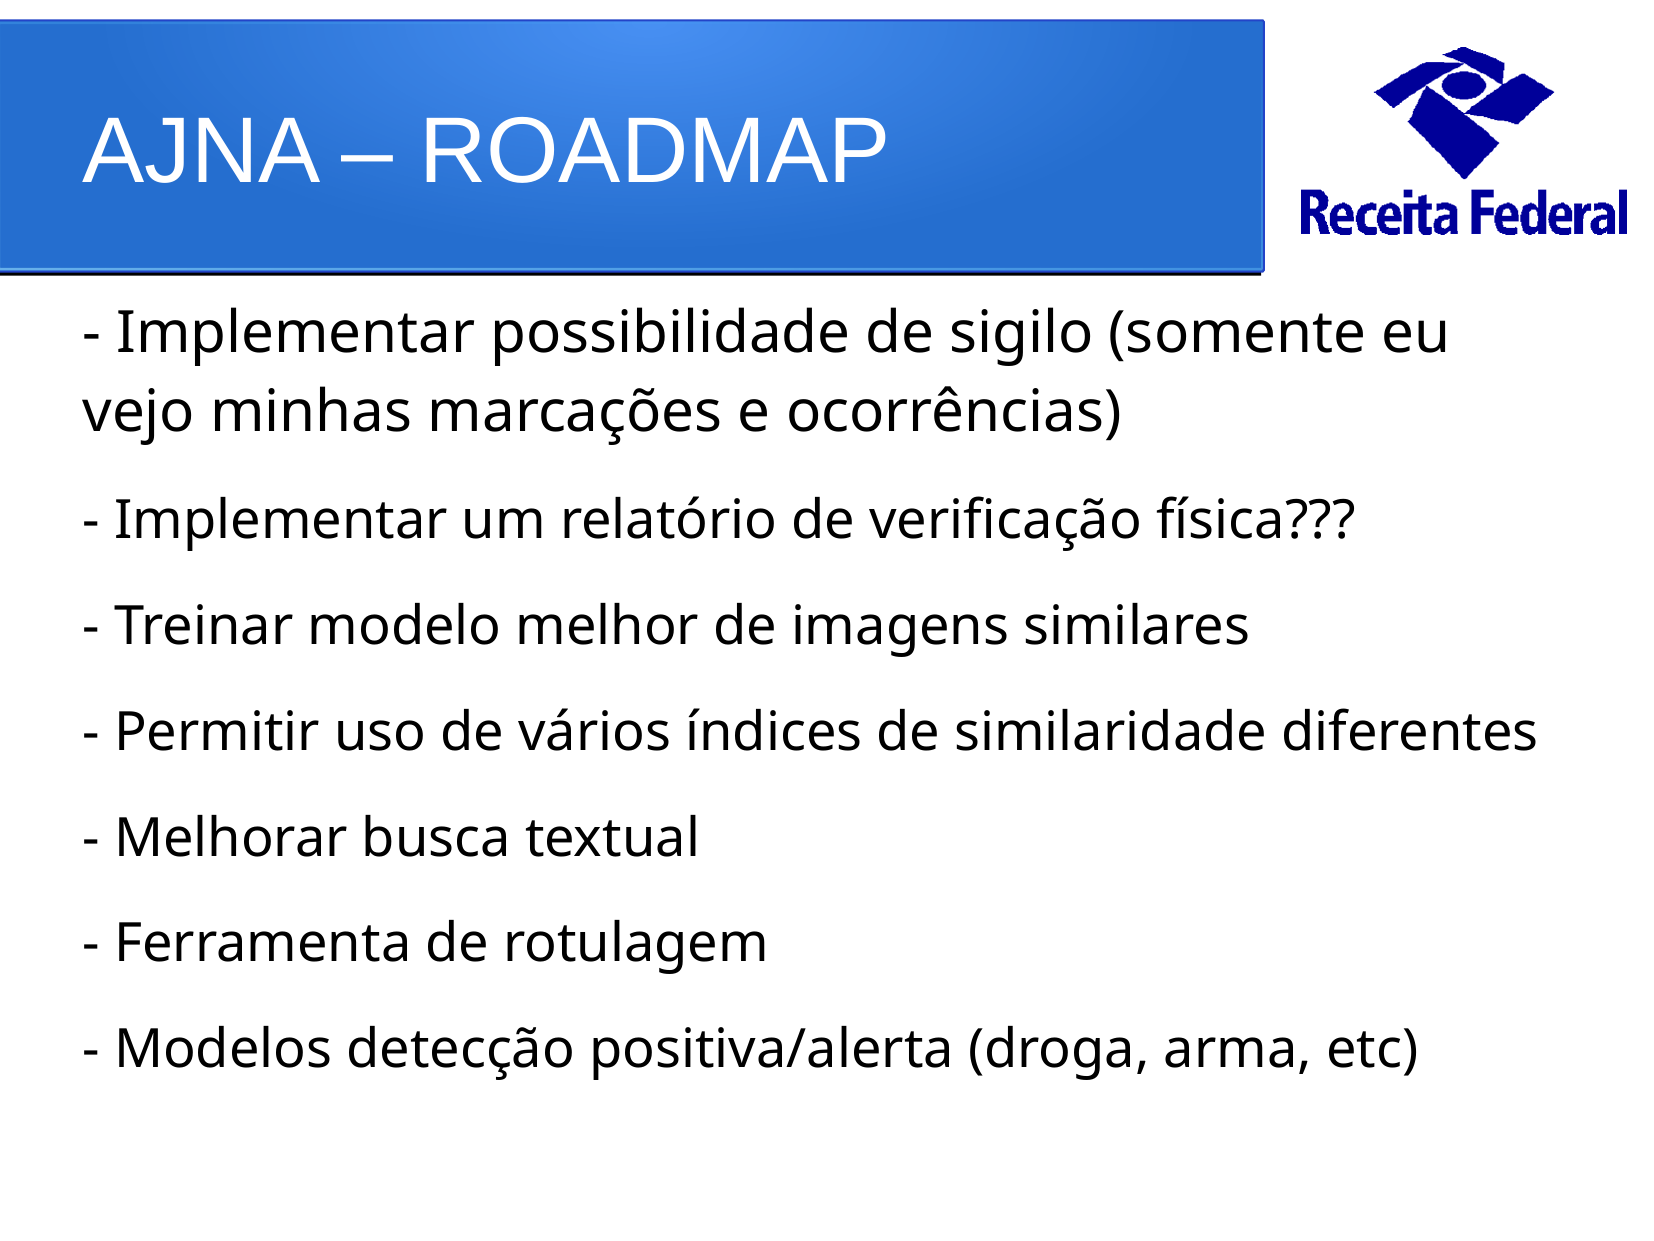

# AJNA – ROADMAP
- Implementar possibilidade de sigilo (somente eu vejo minhas marcações e ocorrências)
- Implementar um relatório de verificação física???
- Treinar modelo melhor de imagens similares
- Permitir uso de vários índices de similaridade diferentes
- Melhorar busca textual
- Ferramenta de rotulagem
- Modelos detecção positiva/alerta (droga, arma, etc)